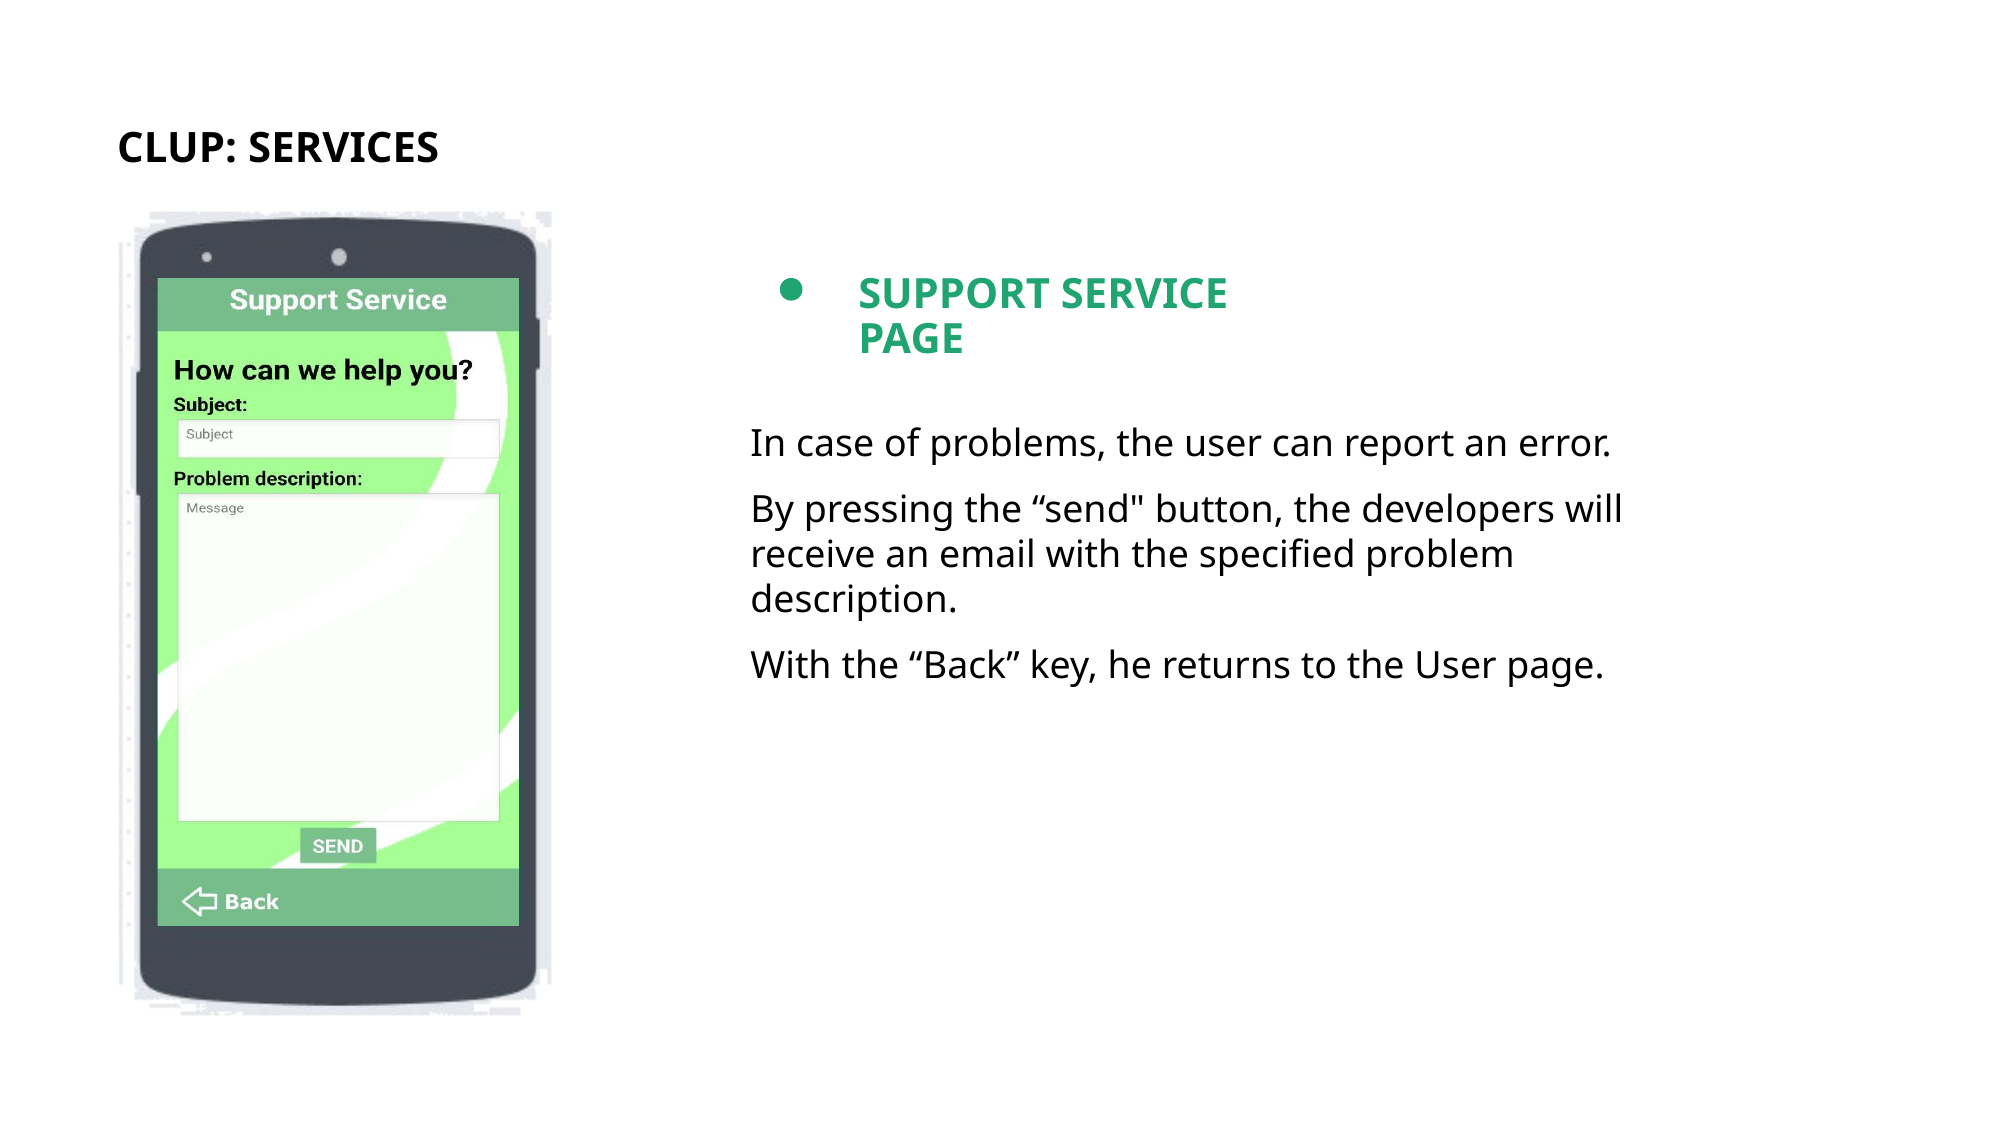

# CLUP: SERVICES
SUPPORT SERVICE PAGE
In case of problems, the user can report an error.
By pressing the “send" button, the developers will receive an email with the specified problem description.
With the “Back” key, he returns to the User page.